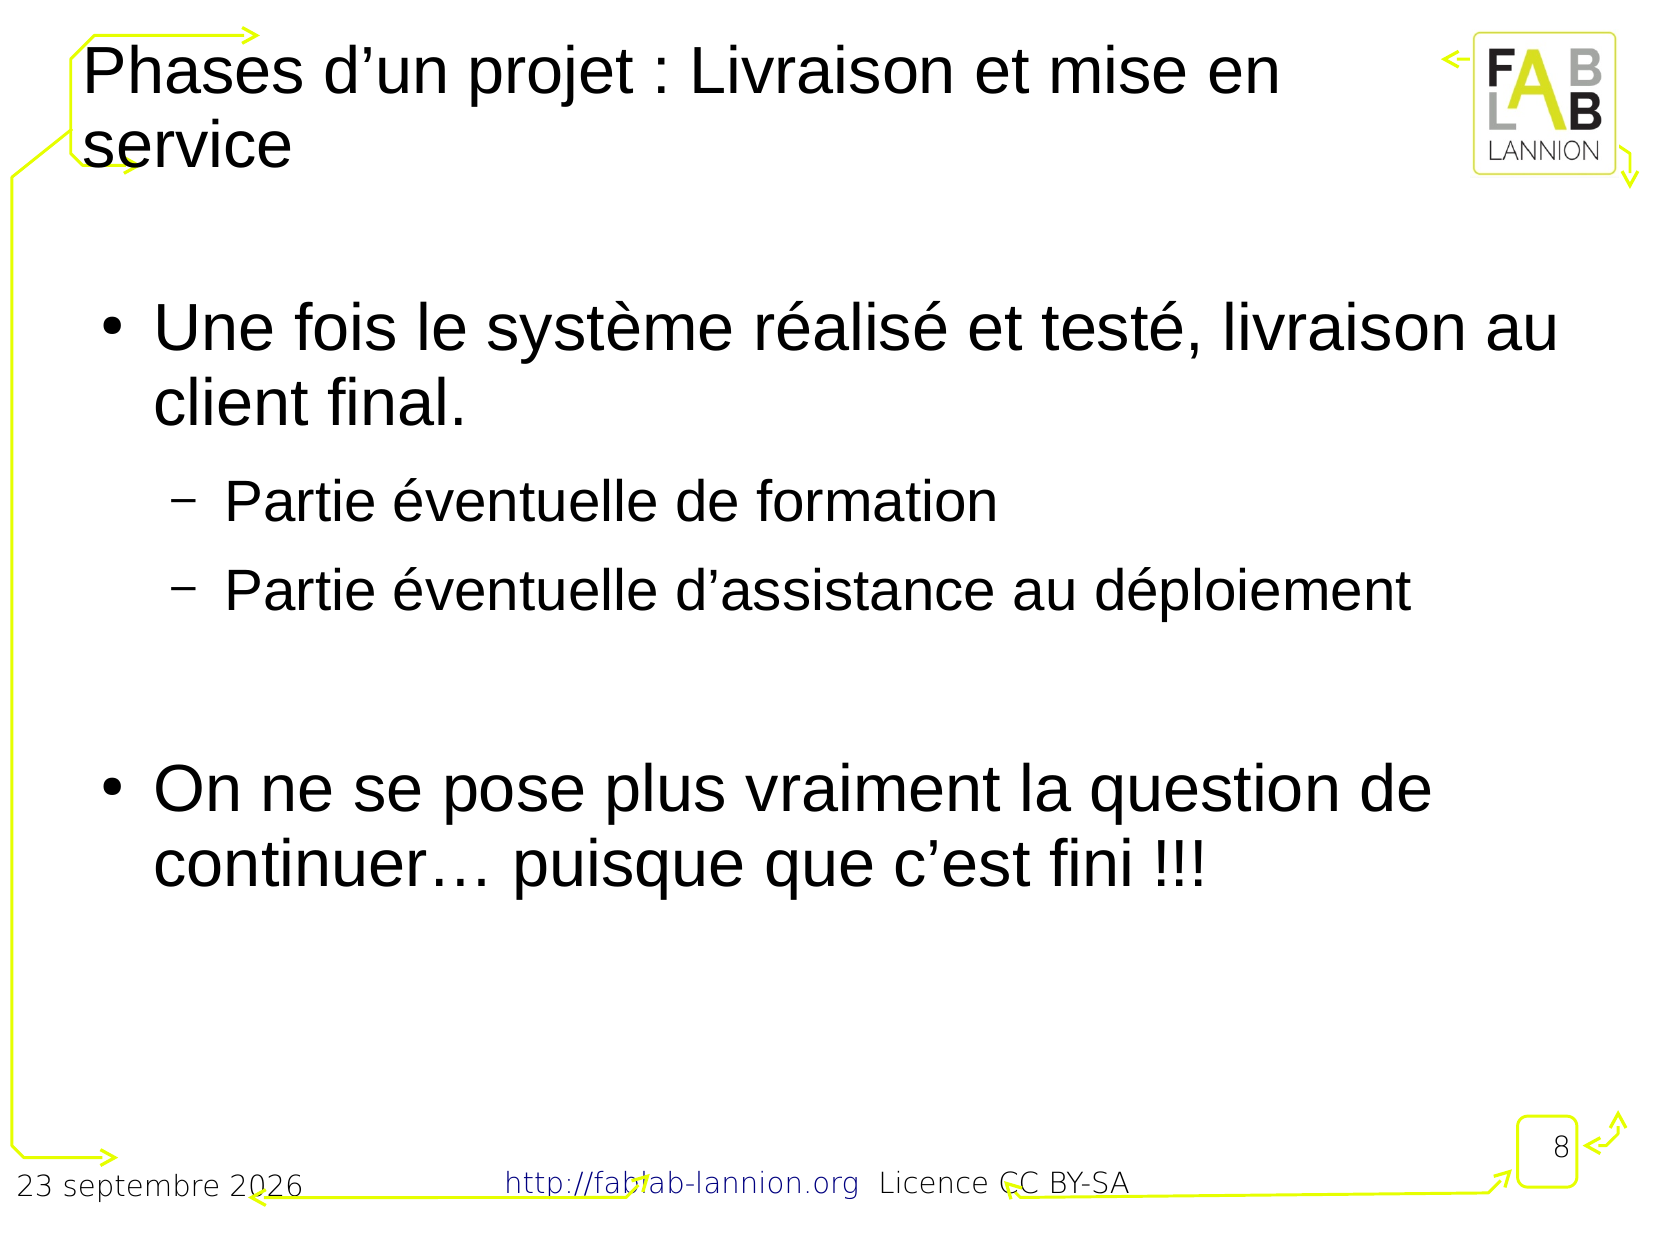

# Phases d’un projet : Livraison et mise en service
Une fois le système réalisé et testé, livraison au client final.
Partie éventuelle de formation
Partie éventuelle d’assistance au déploiement
On ne se pose plus vraiment la question de continuer… puisque que c’est fini !!!
8